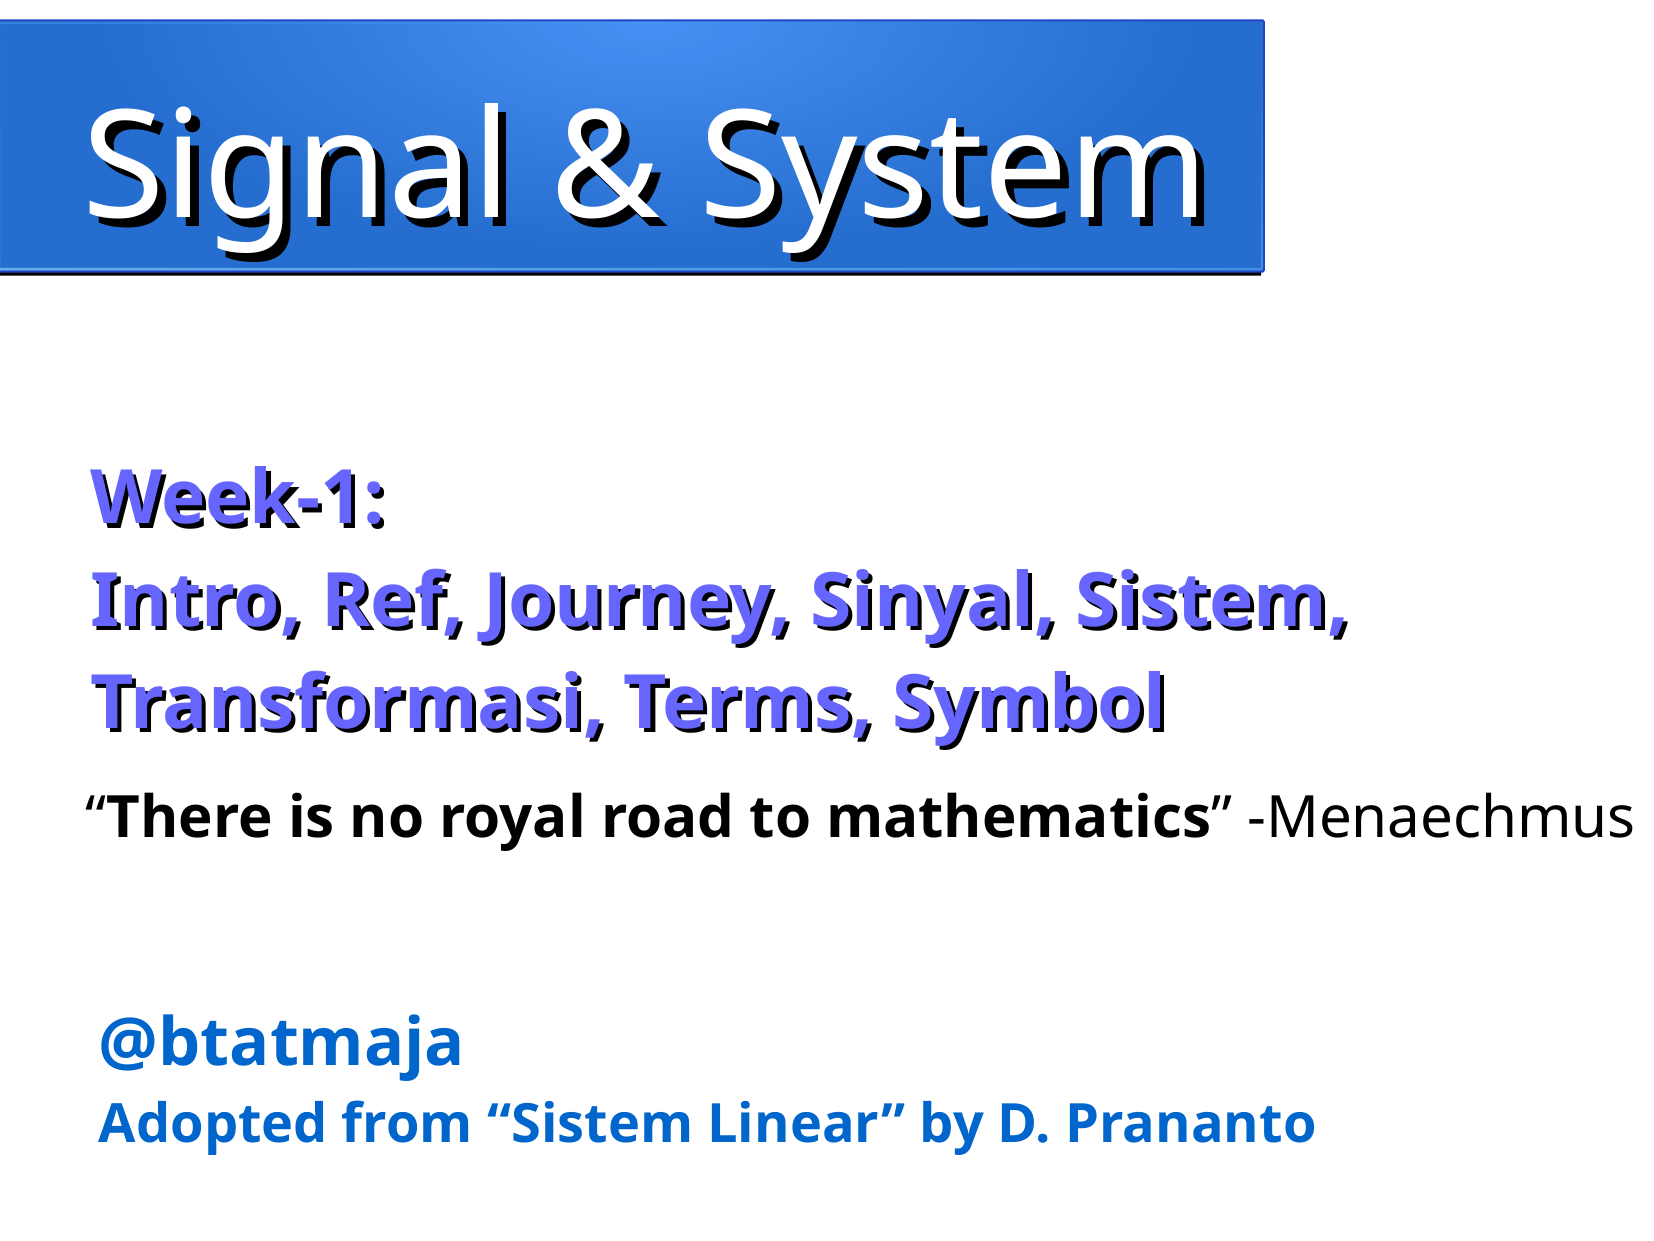

# Signal & System
Week-1:
Intro, Ref, Journey, Sinyal, Sistem,
Transformasi, Terms, Symbol
“There is no royal road to mathematics” -Menaechmus
@btatmaja
Adopted from “Sistem Linear” by D. Prananto